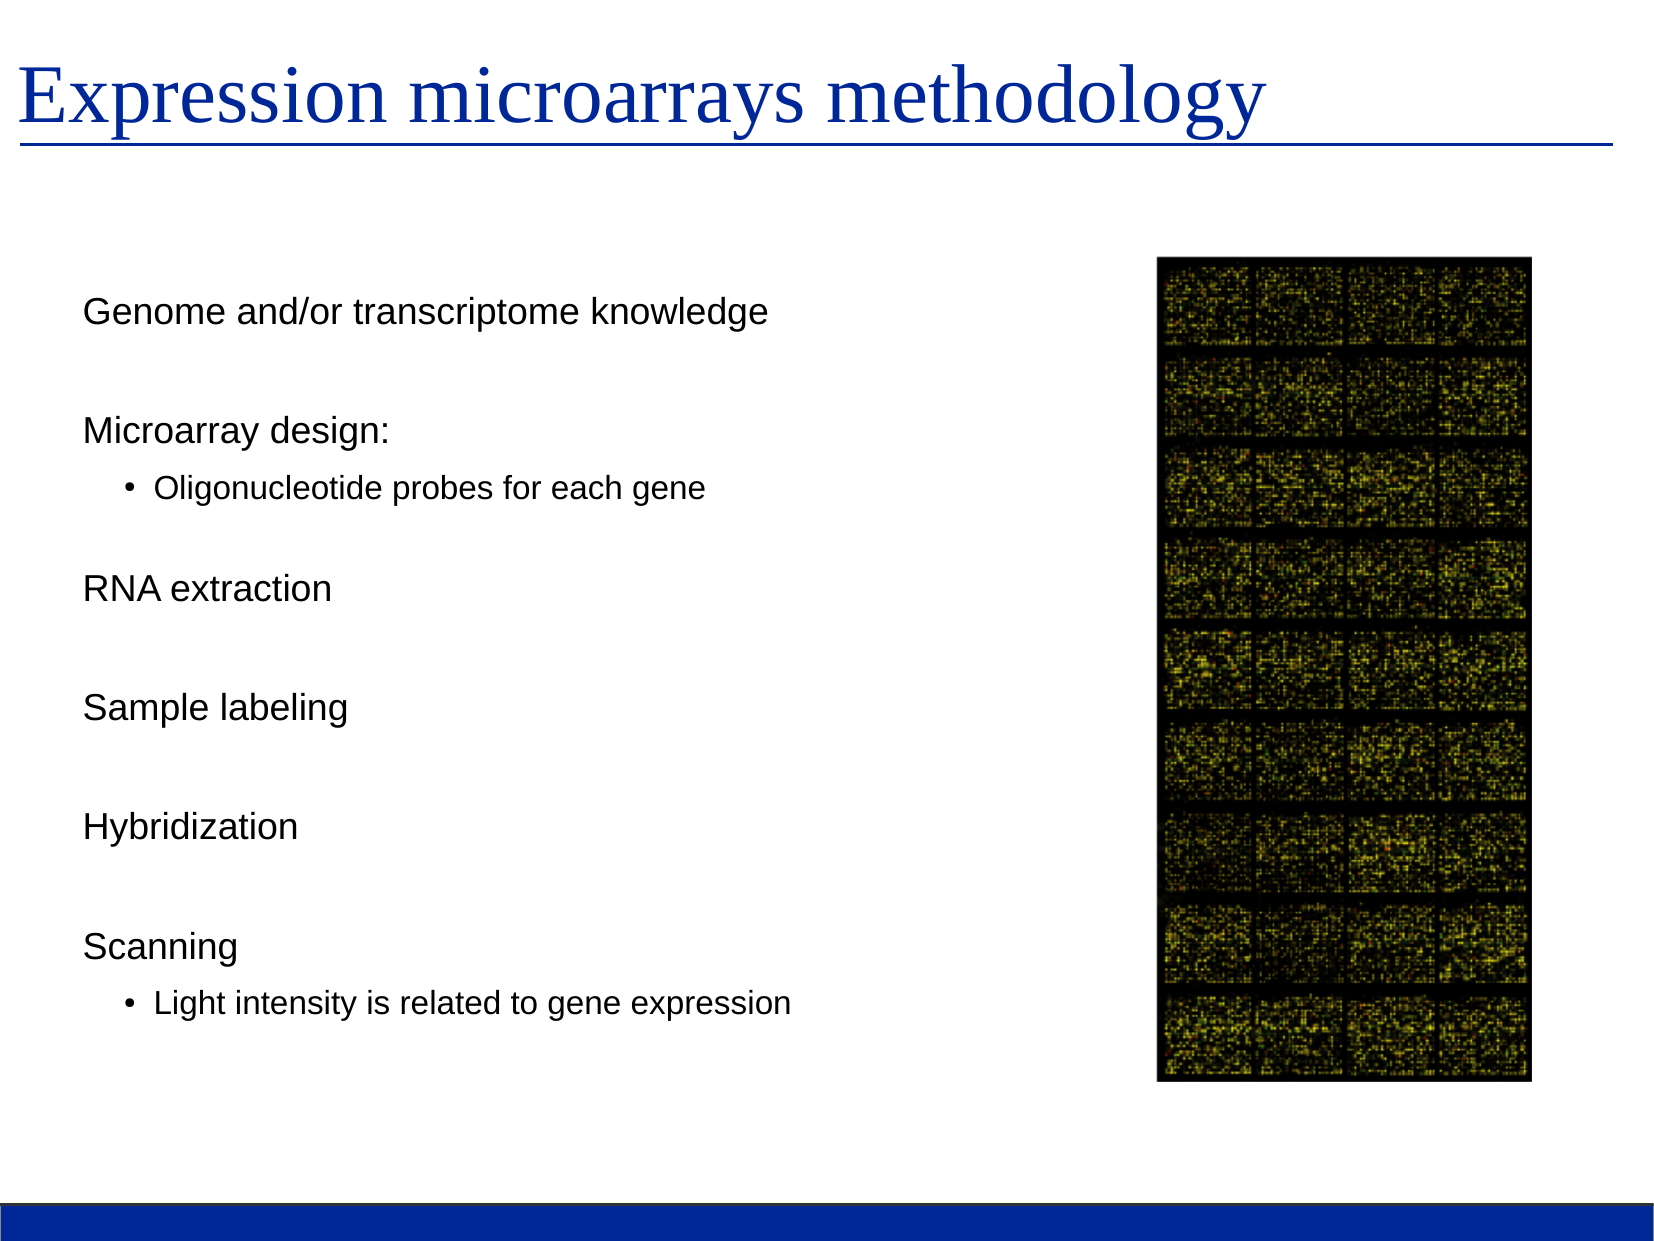

# Expression microarrays methodology
Genome and/or transcriptome knowledge
Microarray design:
Oligonucleotide probes for each gene
RNA extraction
Sample labeling
Hybridization
Scanning
Light intensity is related to gene expression